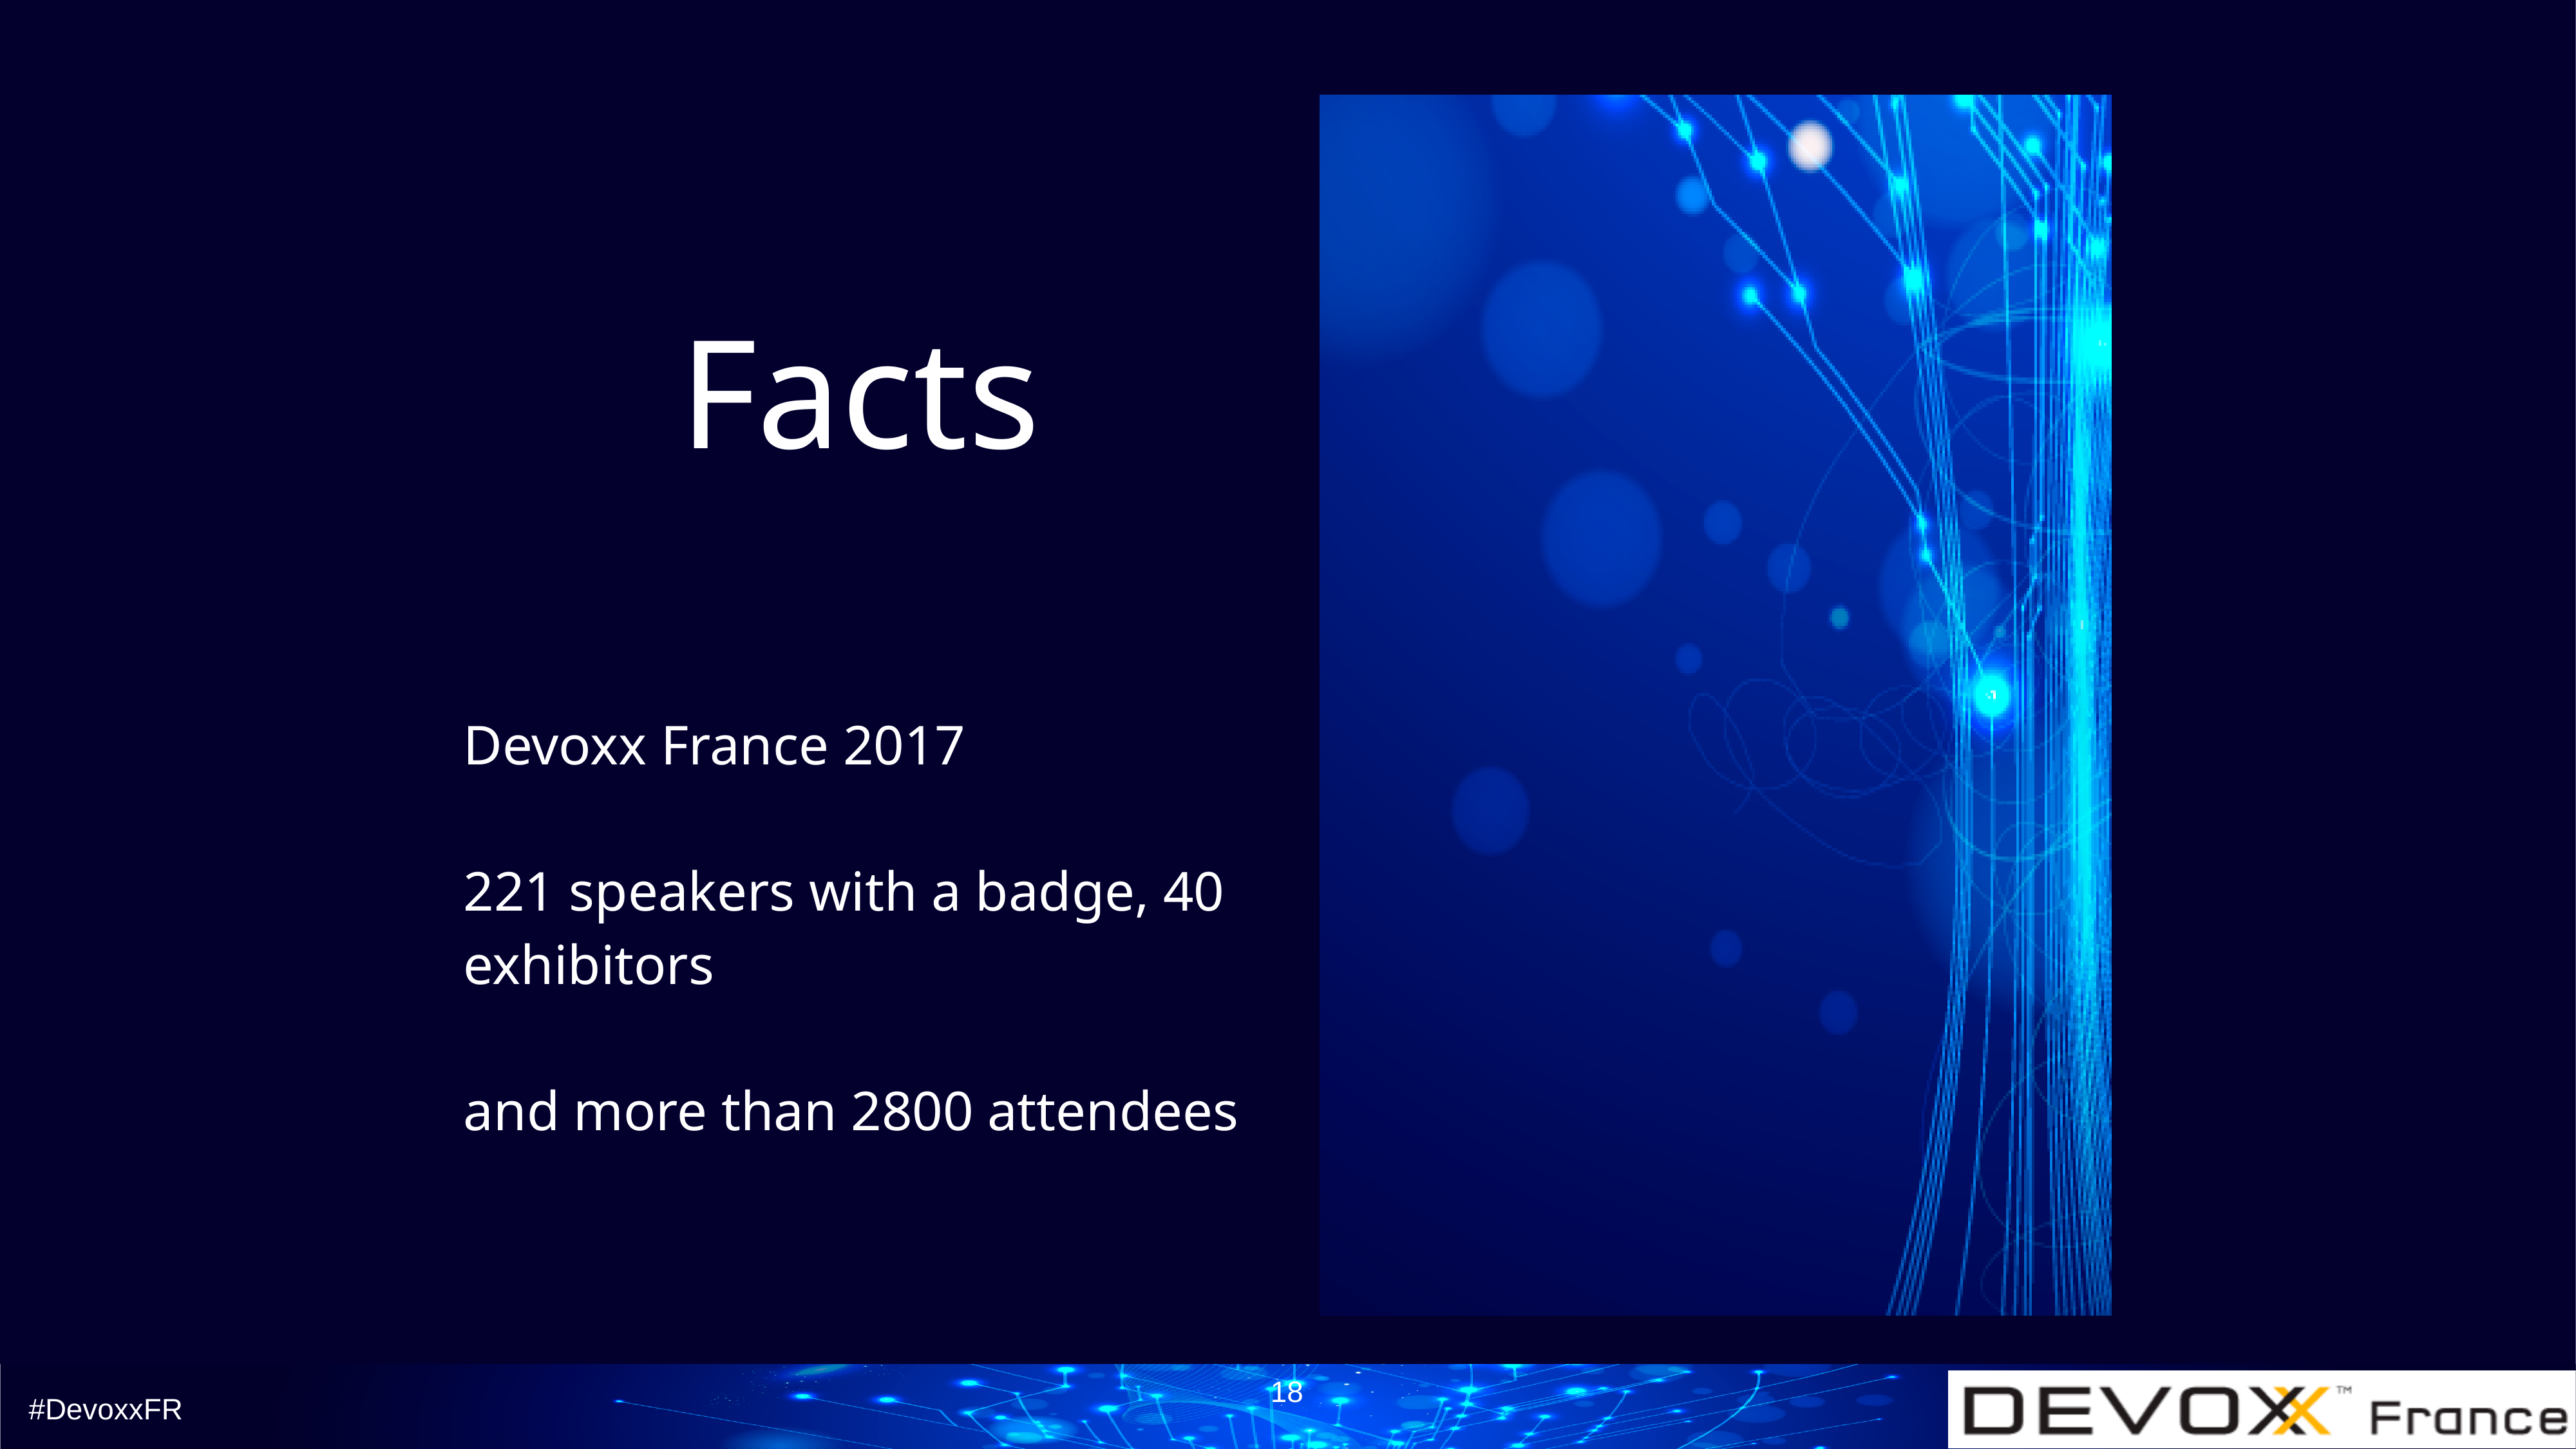

# Facts
Devoxx France 2017
221 speakers with a badge, 40 exhibitors
and more than 2800 attendees
18